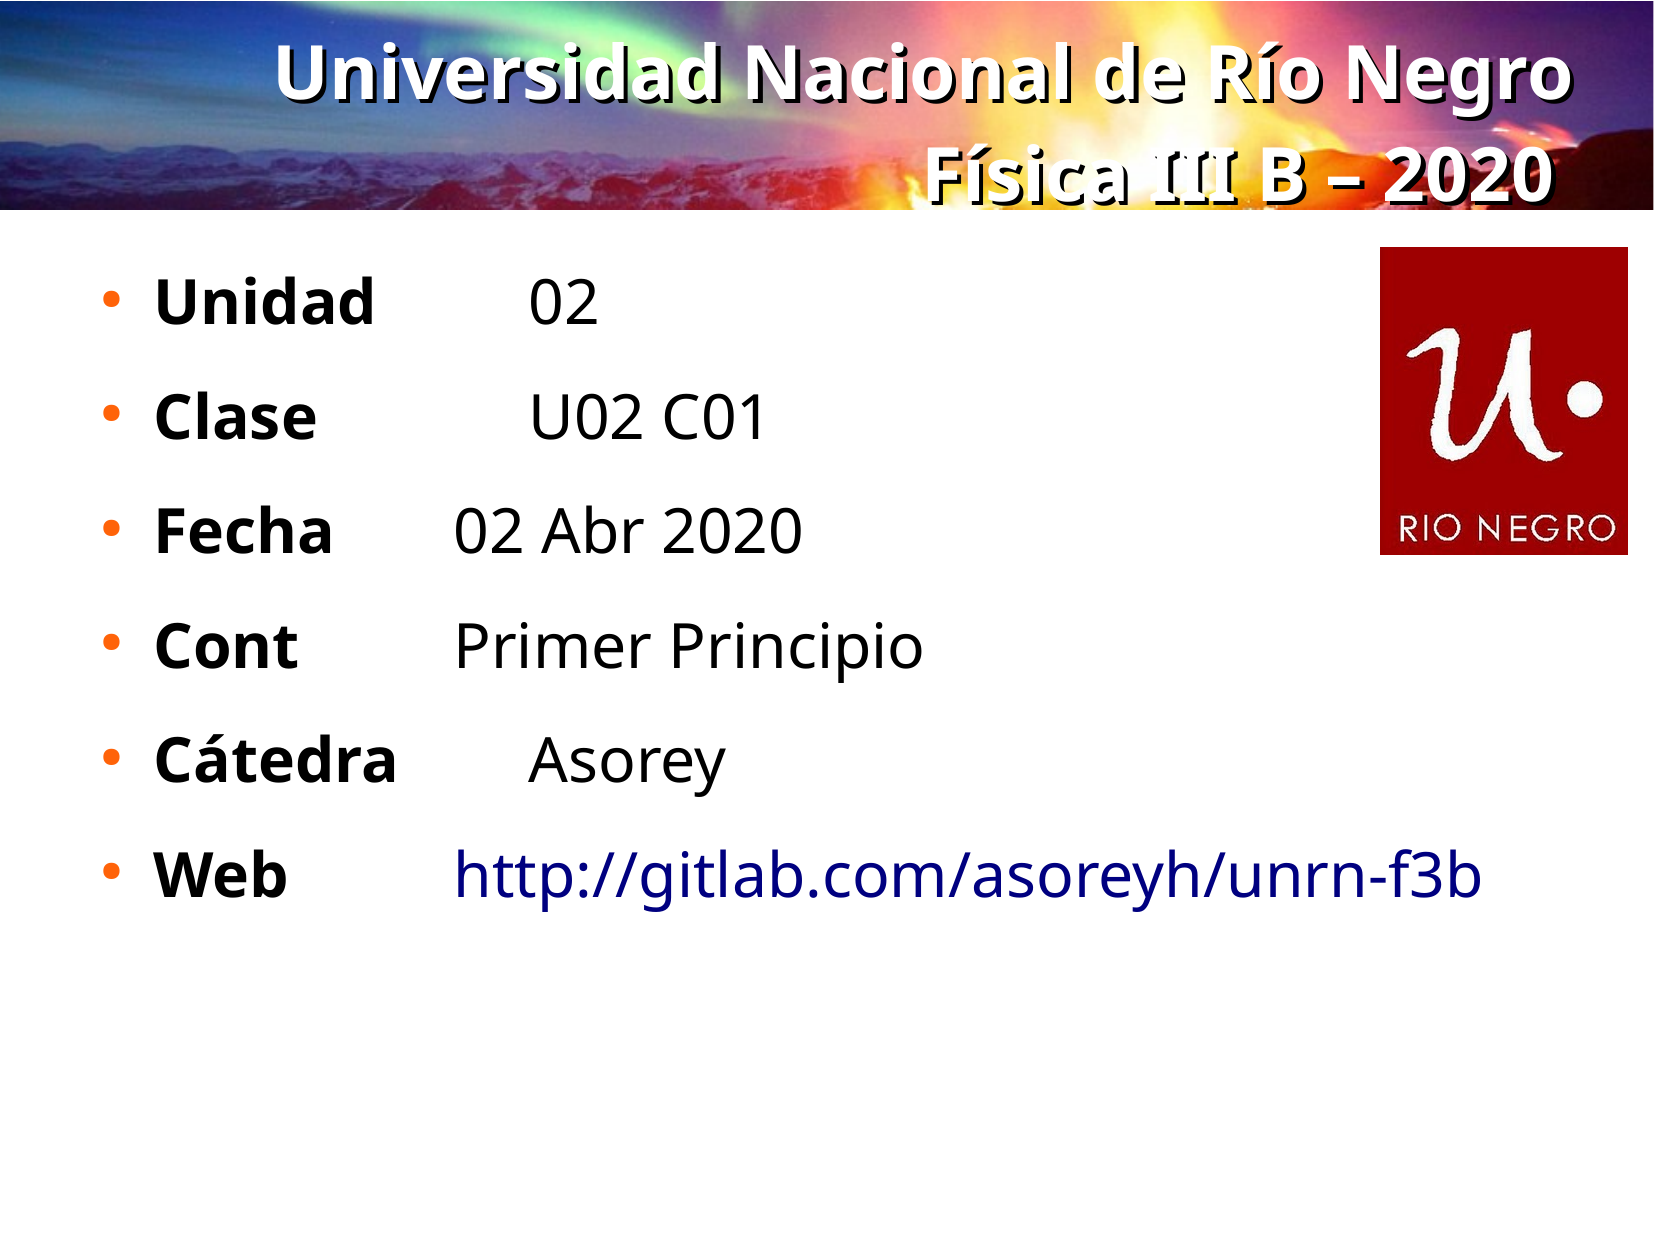

# Universidad Nacional de Río Negro Física III B – 2020
Unidad 		02
Clase			U02 C01
Fecha		02 Abr 2020
Cont			Primer Principio
Cátedra		Asorey
Web			http://gitlab.com/asoreyh/unrn-f3b